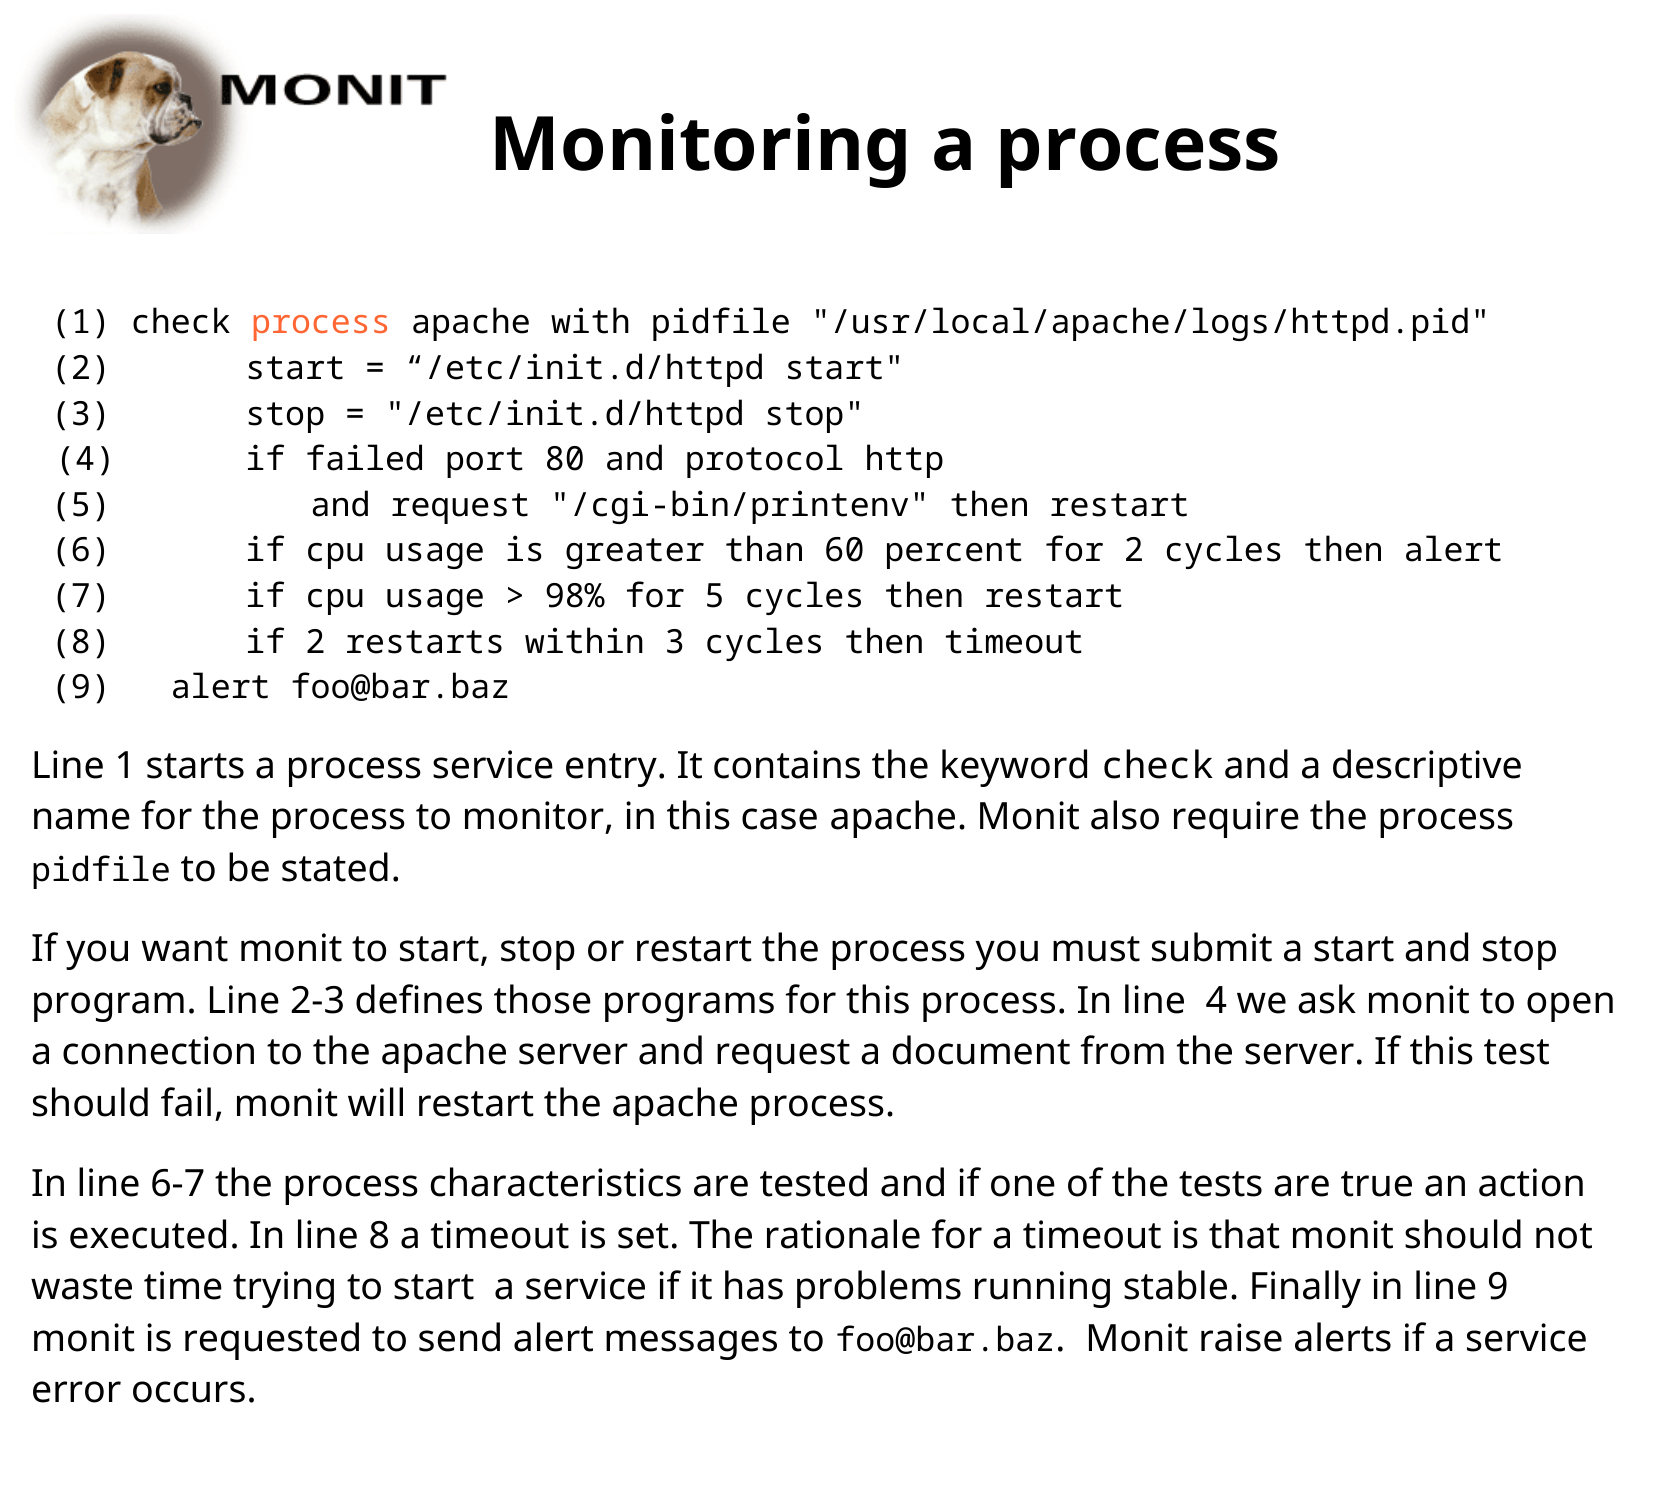

# Monitoring a process
 (1) check process apache with pidfile "/usr/local/apache/logs/httpd.pid"
 (2)	 start = “/etc/init.d/httpd start"
 (3)	 stop = "/etc/init.d/httpd stop"
	 (4)	 if failed port 80 and protocol http
 (5) and request "/cgi-bin/printenv" then restart
 (6)	 if cpu usage is greater than 60 percent for 2 cycles then alert
 (7)	 if cpu usage > 98% for 5 cycles then restart
 (8)	 if 2 restarts within 3 cycles then timeout
 (9) alert foo@bar.baz
Line 1 starts a process service entry. It contains the keyword check and a descriptive name for the process to monitor, in this case apache. Monit also require the process pidfile to be stated.
If you want monit to start, stop or restart the process you must submit a start and stop program. Line 2-3 defines those programs for this process. In line 4 we ask monit to open a connection to the apache server and request a document from the server. If this test should fail, monit will restart the apache process.
In line 6-7 the process characteristics are tested and if one of the tests are true an action is executed. In line 8 a timeout is set. The rationale for a timeout is that monit should not waste time trying to start a service if it has problems running stable. Finally in line 9 monit is requested to send alert messages to foo@bar.baz. Monit raise alerts if a service error occurs.